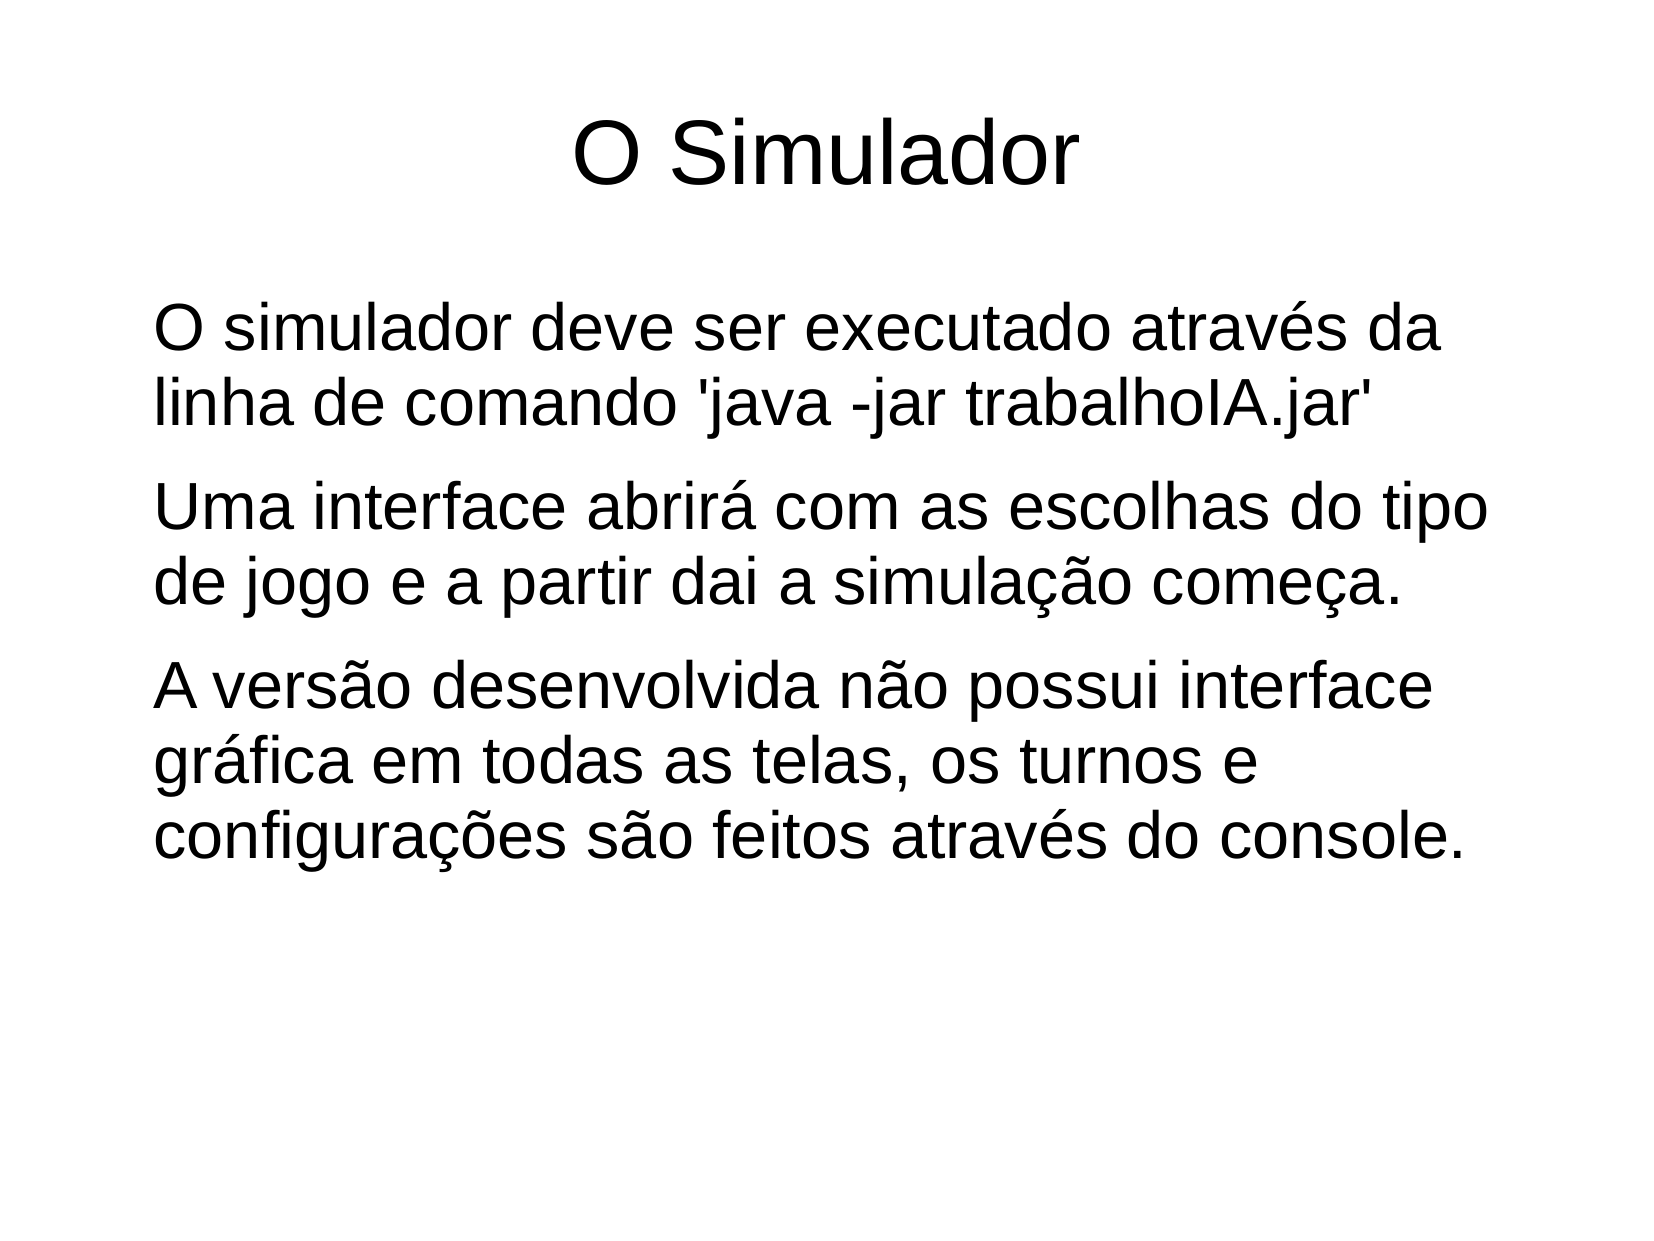

# O Simulador
O simulador deve ser executado através da linha de comando 'java -jar trabalhoIA.jar'
Uma interface abrirá com as escolhas do tipo de jogo e a partir dai a simulação começa.
A versão desenvolvida não possui interface gráfica em todas as telas, os turnos e configurações são feitos através do console.